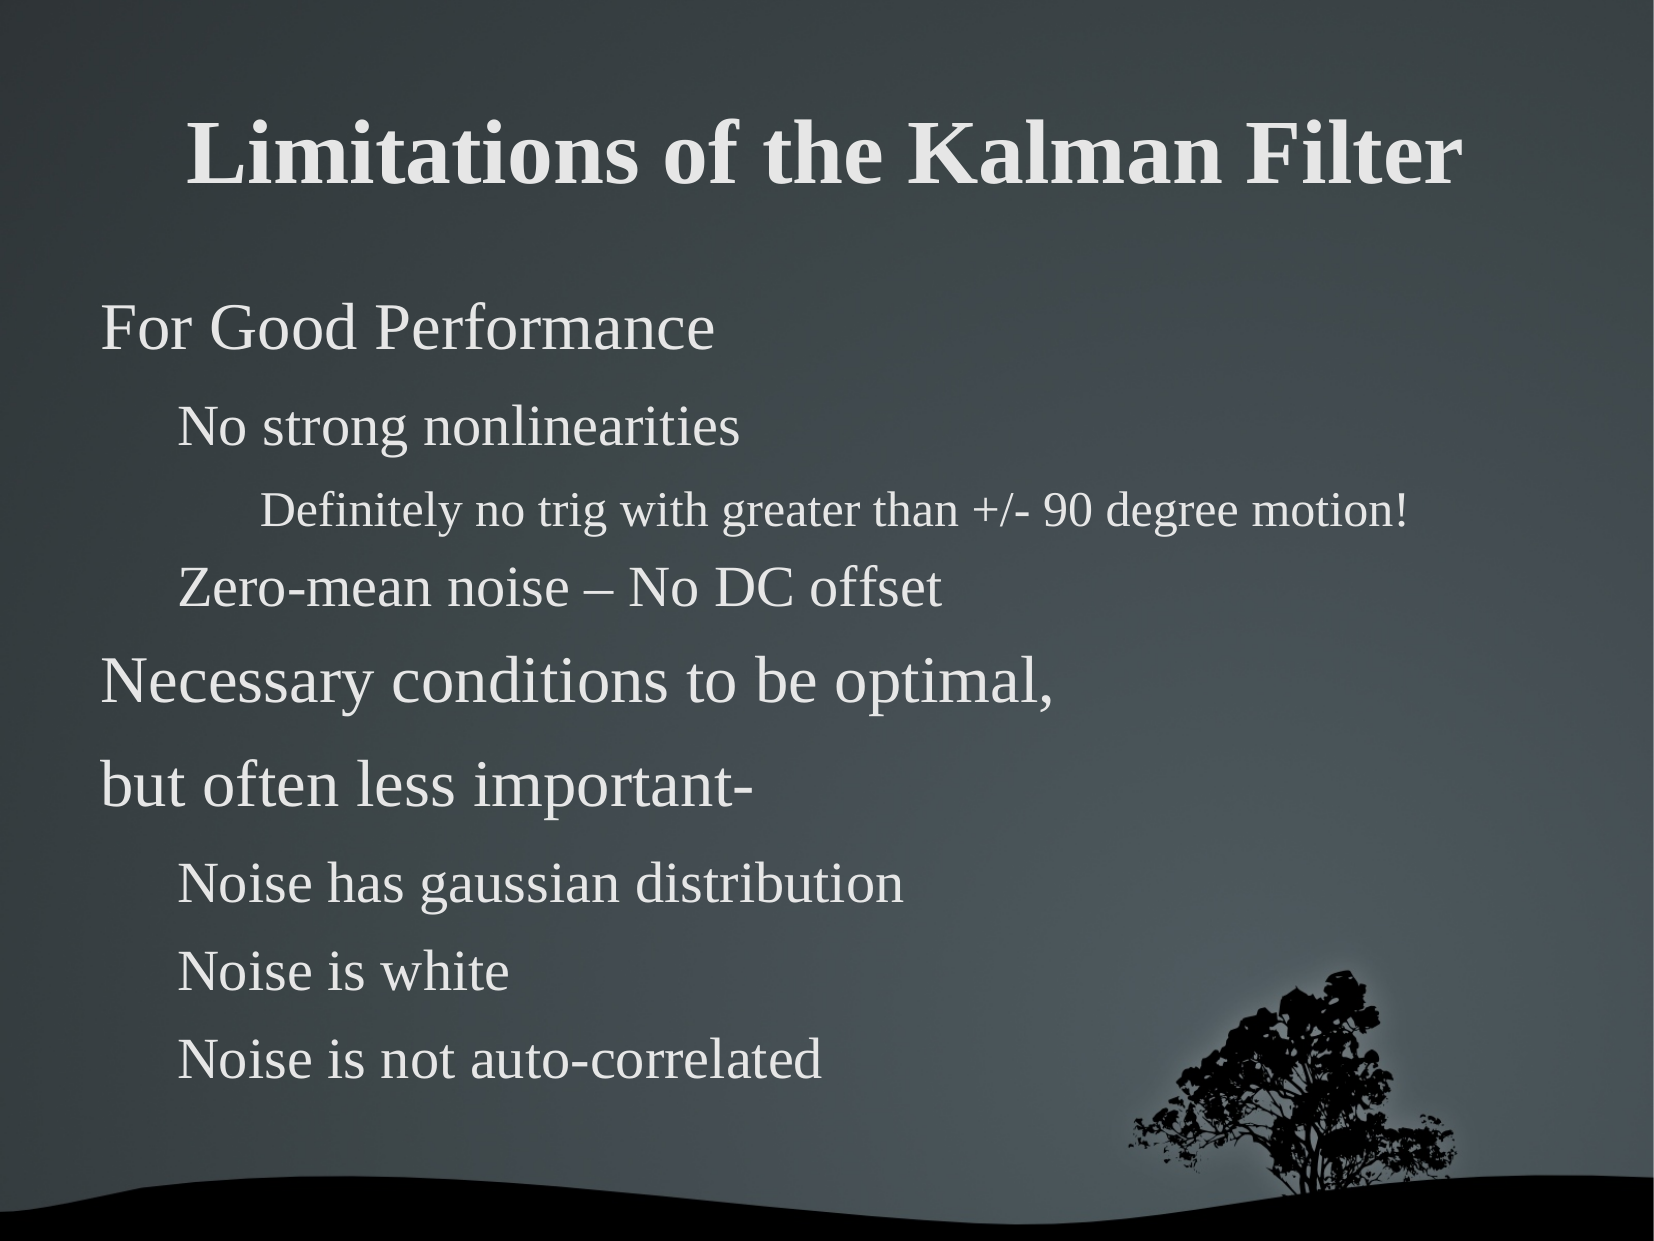

# Limitations of the Kalman Filter
For Good Performance
No strong nonlinearities
Definitely no trig with greater than +/- 90 degree motion!
Zero-mean noise – No DC offset
Necessary conditions to be optimal,
but often less important-
Noise has gaussian distribution
Noise is white
Noise is not auto-correlated